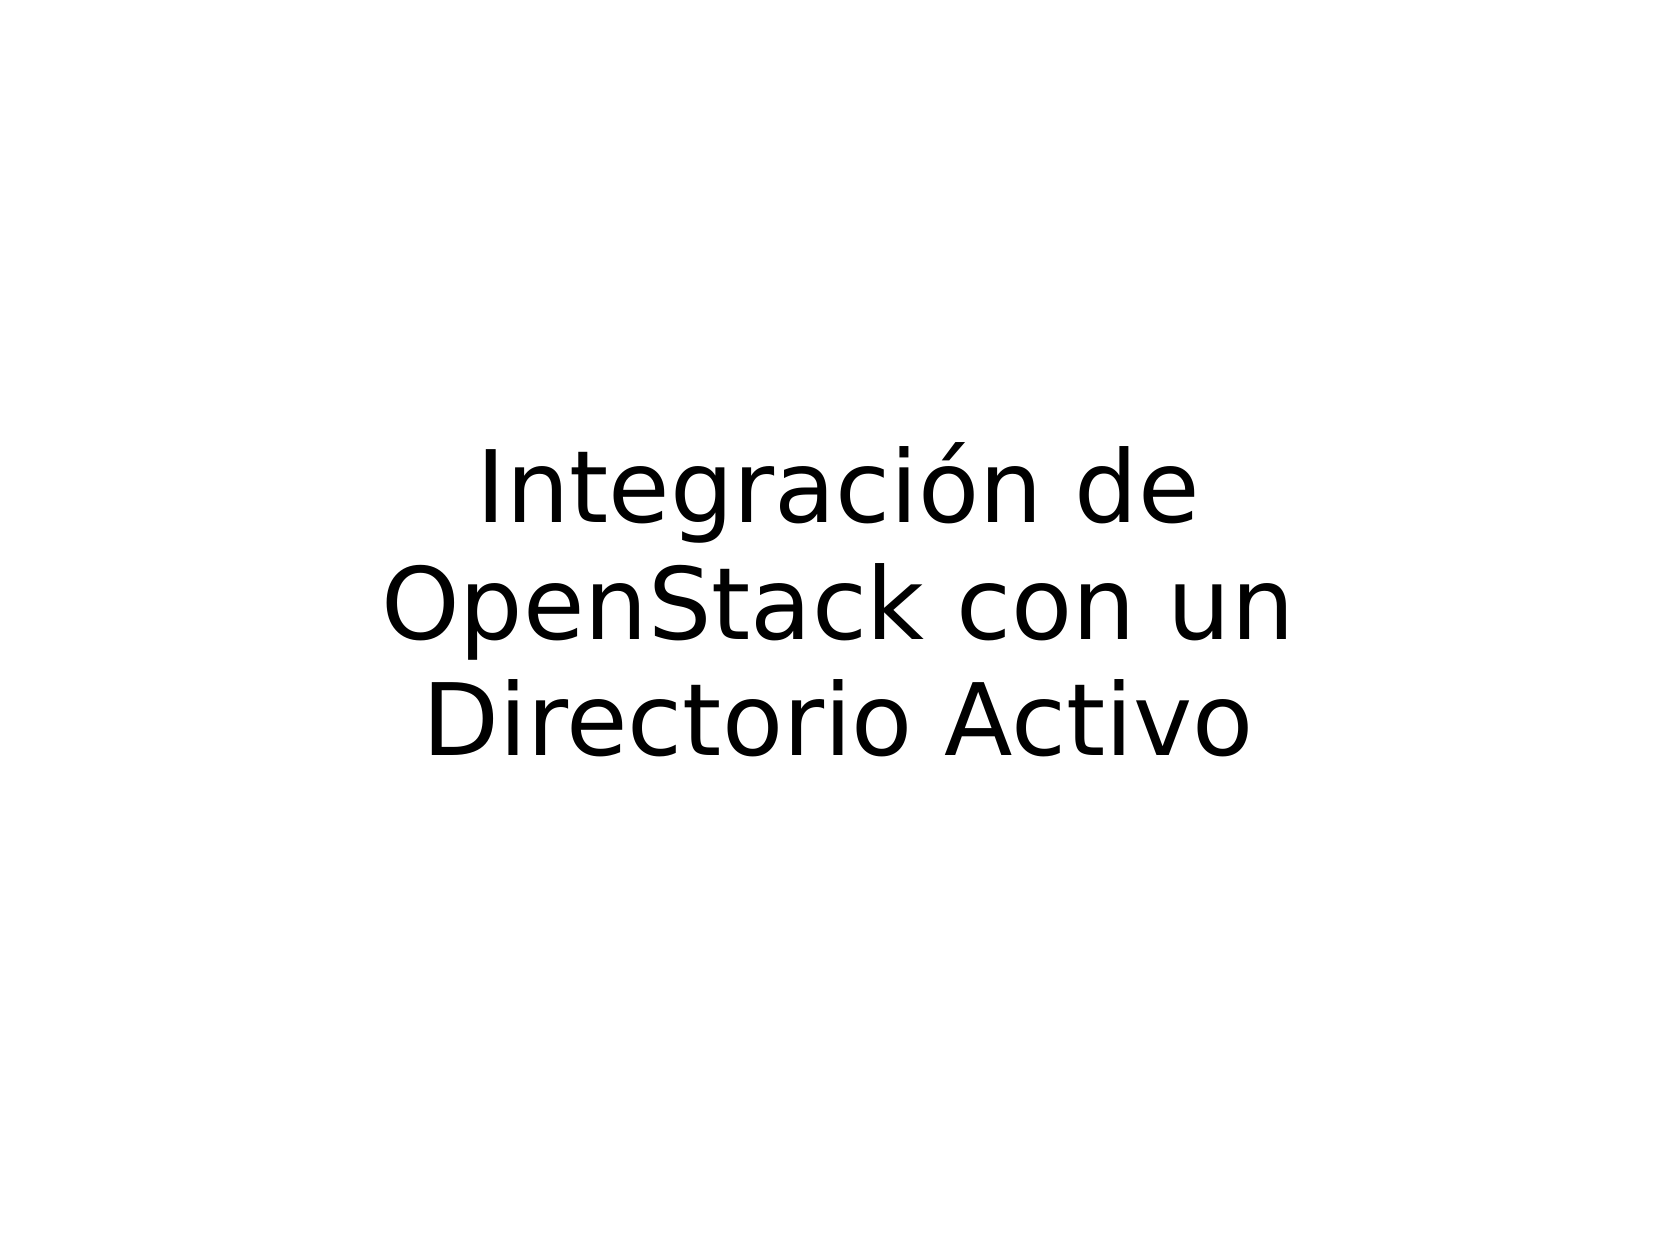

# Integración de OpenStack con un Directorio Activo